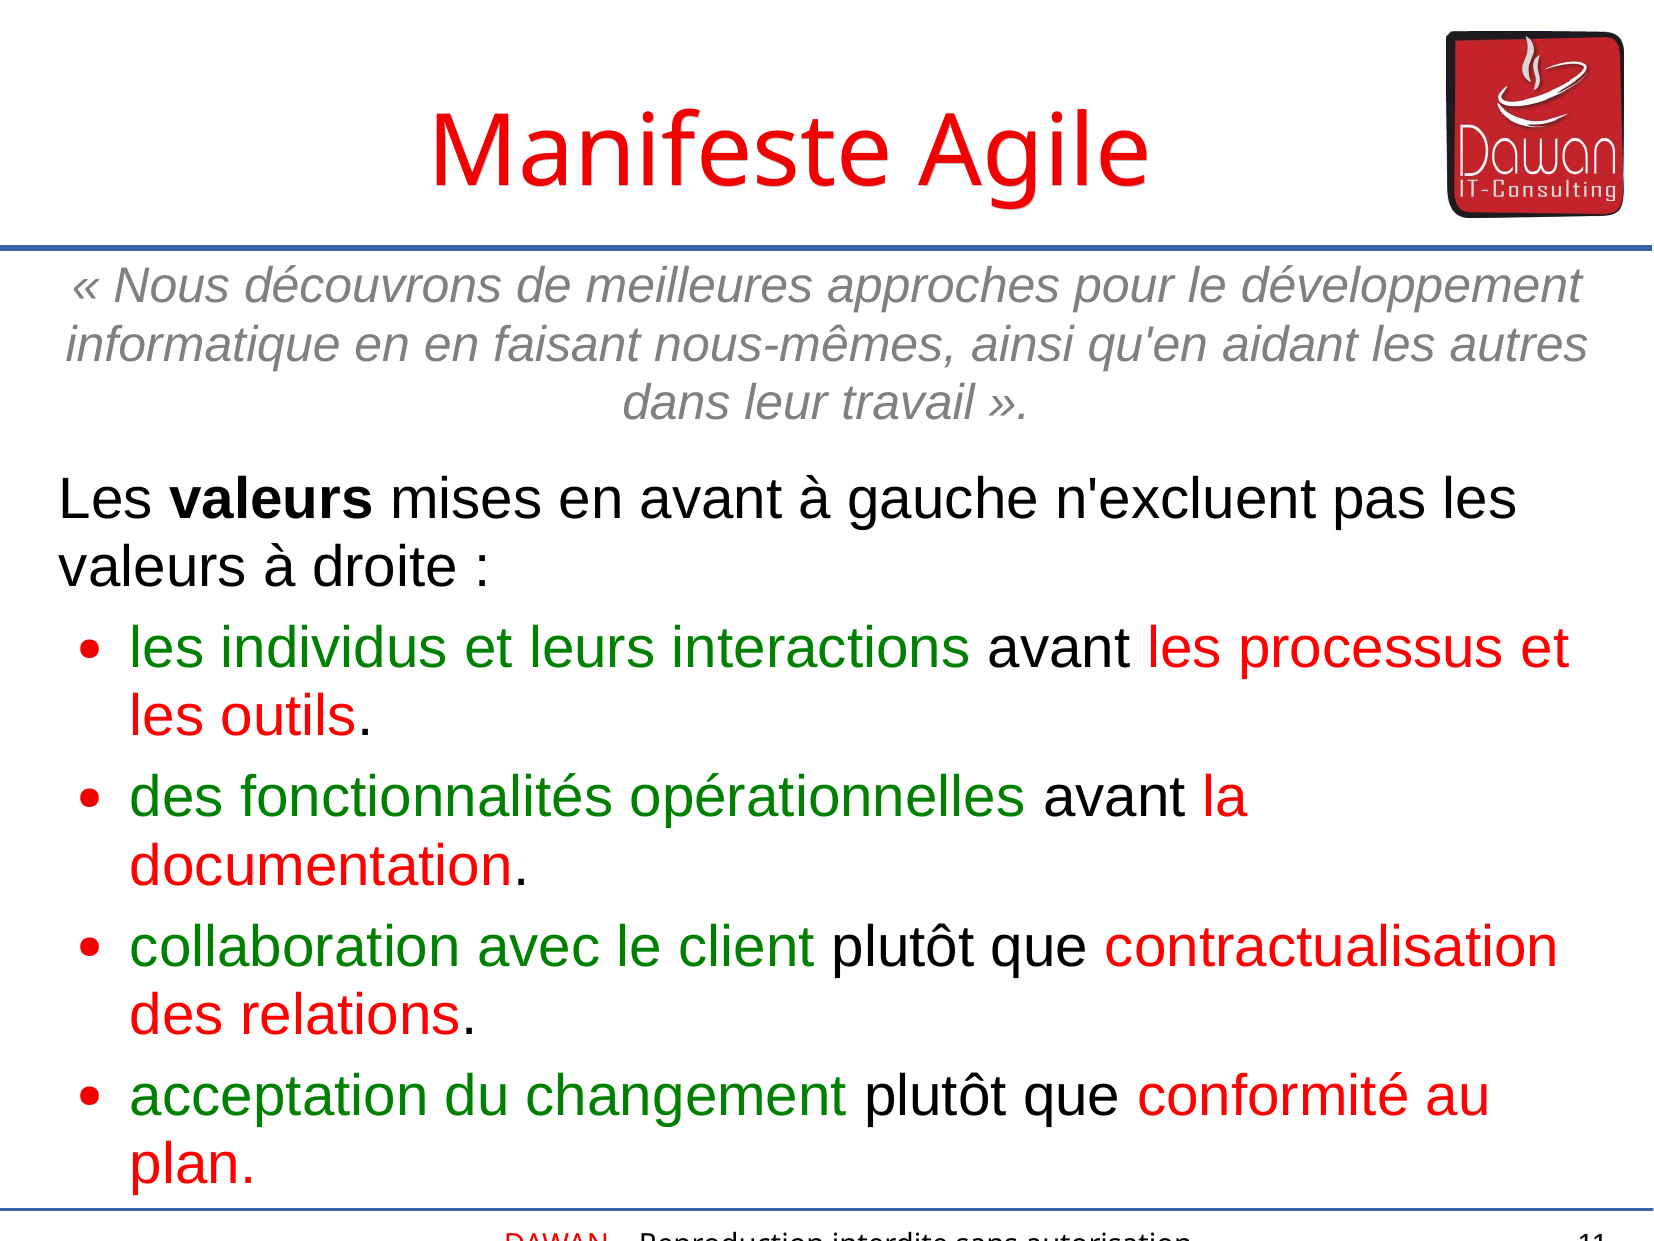

Manifeste Agile
Manifeste Agile
« Nous découvrons de meilleures approches pour le développement
informatique en en faisant nous-mêmes, ainsi qu'en aidant les autres
dans leur travail ».
Les valeurs mises en avant à gauche n'excluent pas les
valeurs à droite :
les individus et leurs interactions avant les processus et
●
les outils.
des fonctionnalités opérationnelles avant la
●
documentation.
collaboration avec le client plutôt que contractualisation
●
des relations.
acceptation du changement plutôt que conformité au
●
plan.
DAWAN – Reproduction interdite sans autorisation
11